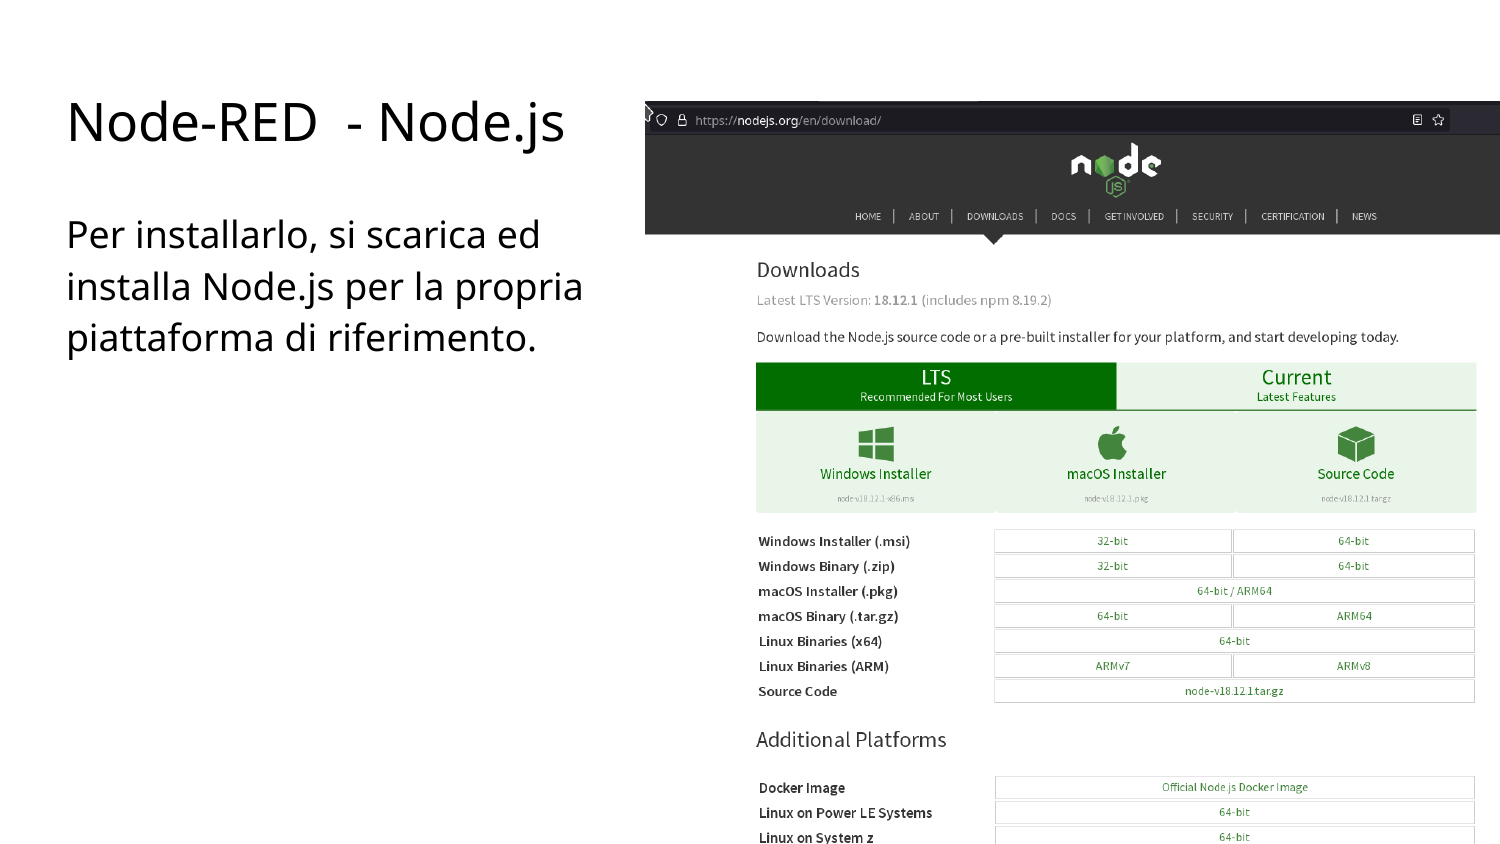

# Node-RED - Node.js
Per installarlo, si scarica ed installa Node.js per la propria piattaforma di riferimento.